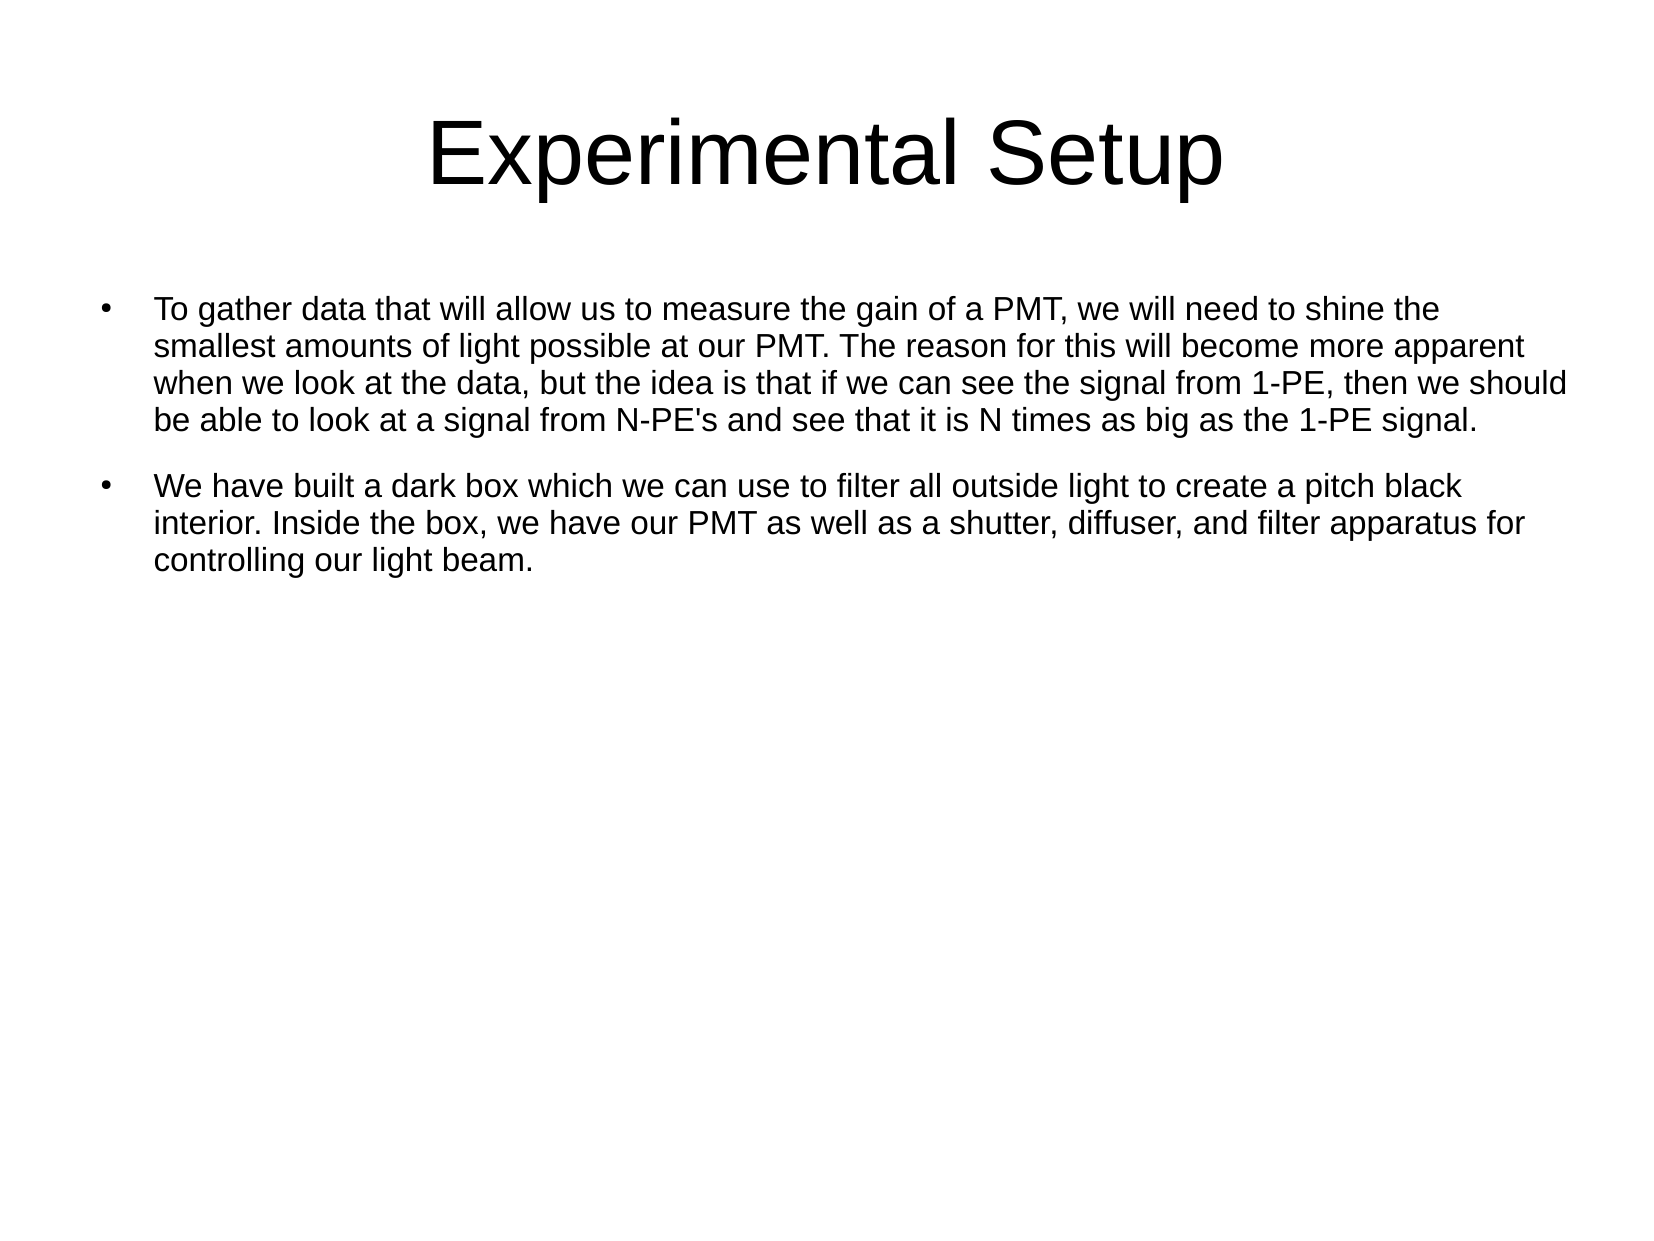

# Experimental Setup
To gather data that will allow us to measure the gain of a PMT, we will need to shine the smallest amounts of light possible at our PMT. The reason for this will become more apparent when we look at the data, but the idea is that if we can see the signal from 1-PE, then we should be able to look at a signal from N-PE's and see that it is N times as big as the 1-PE signal.
We have built a dark box which we can use to filter all outside light to create a pitch black interior. Inside the box, we have our PMT as well as a shutter, diffuser, and filter apparatus for controlling our light beam.